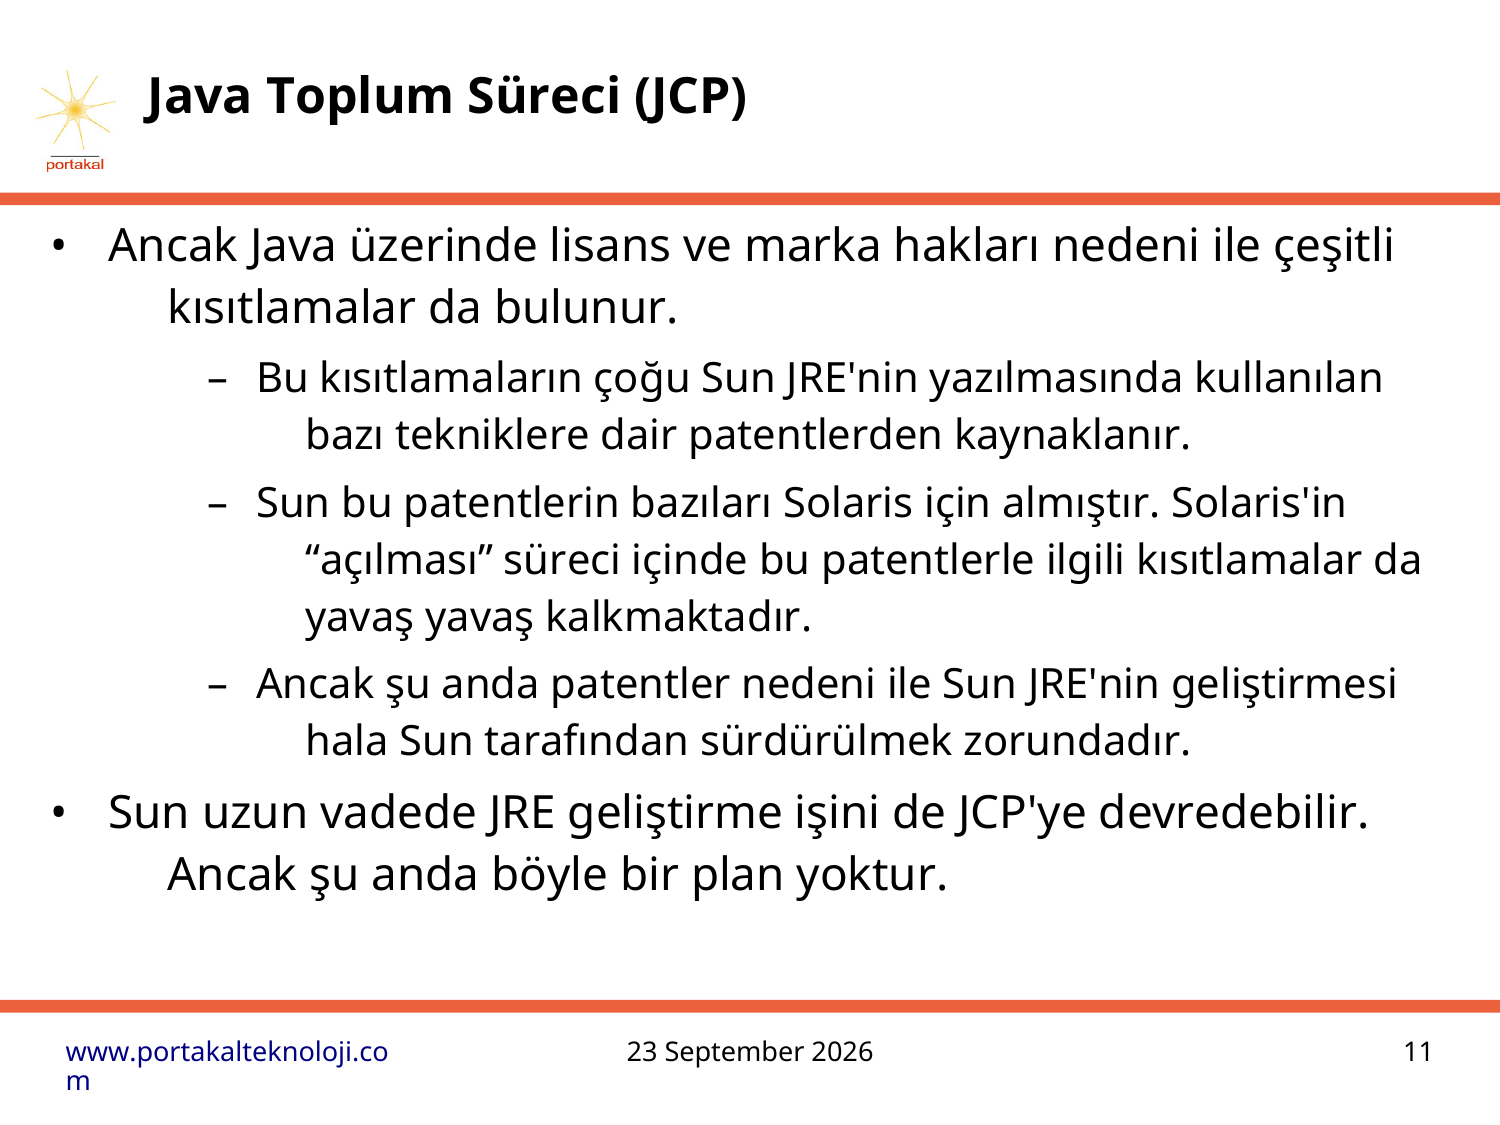

# Java Toplum Süreci (JCP)
Ancak Java üzerinde lisans ve marka hakları nedeni ile çeşitli kısıtlamalar da bulunur.
Bu kısıtlamaların çoğu Sun JRE'nin yazılmasında kullanılan bazı tekniklere dair patentlerden kaynaklanır.
Sun bu patentlerin bazıları Solaris için almıştır. Solaris'in “açılması” süreci içinde bu patentlerle ilgili kısıtlamalar da yavaş yavaş kalkmaktadır.
Ancak şu anda patentler nedeni ile Sun JRE'nin geliştirmesi hala Sun tarafından sürdürülmek zorundadır.
Sun uzun vadede JRE geliştirme işini de JCP'ye devredebilir. Ancak şu anda böyle bir plan yoktur.